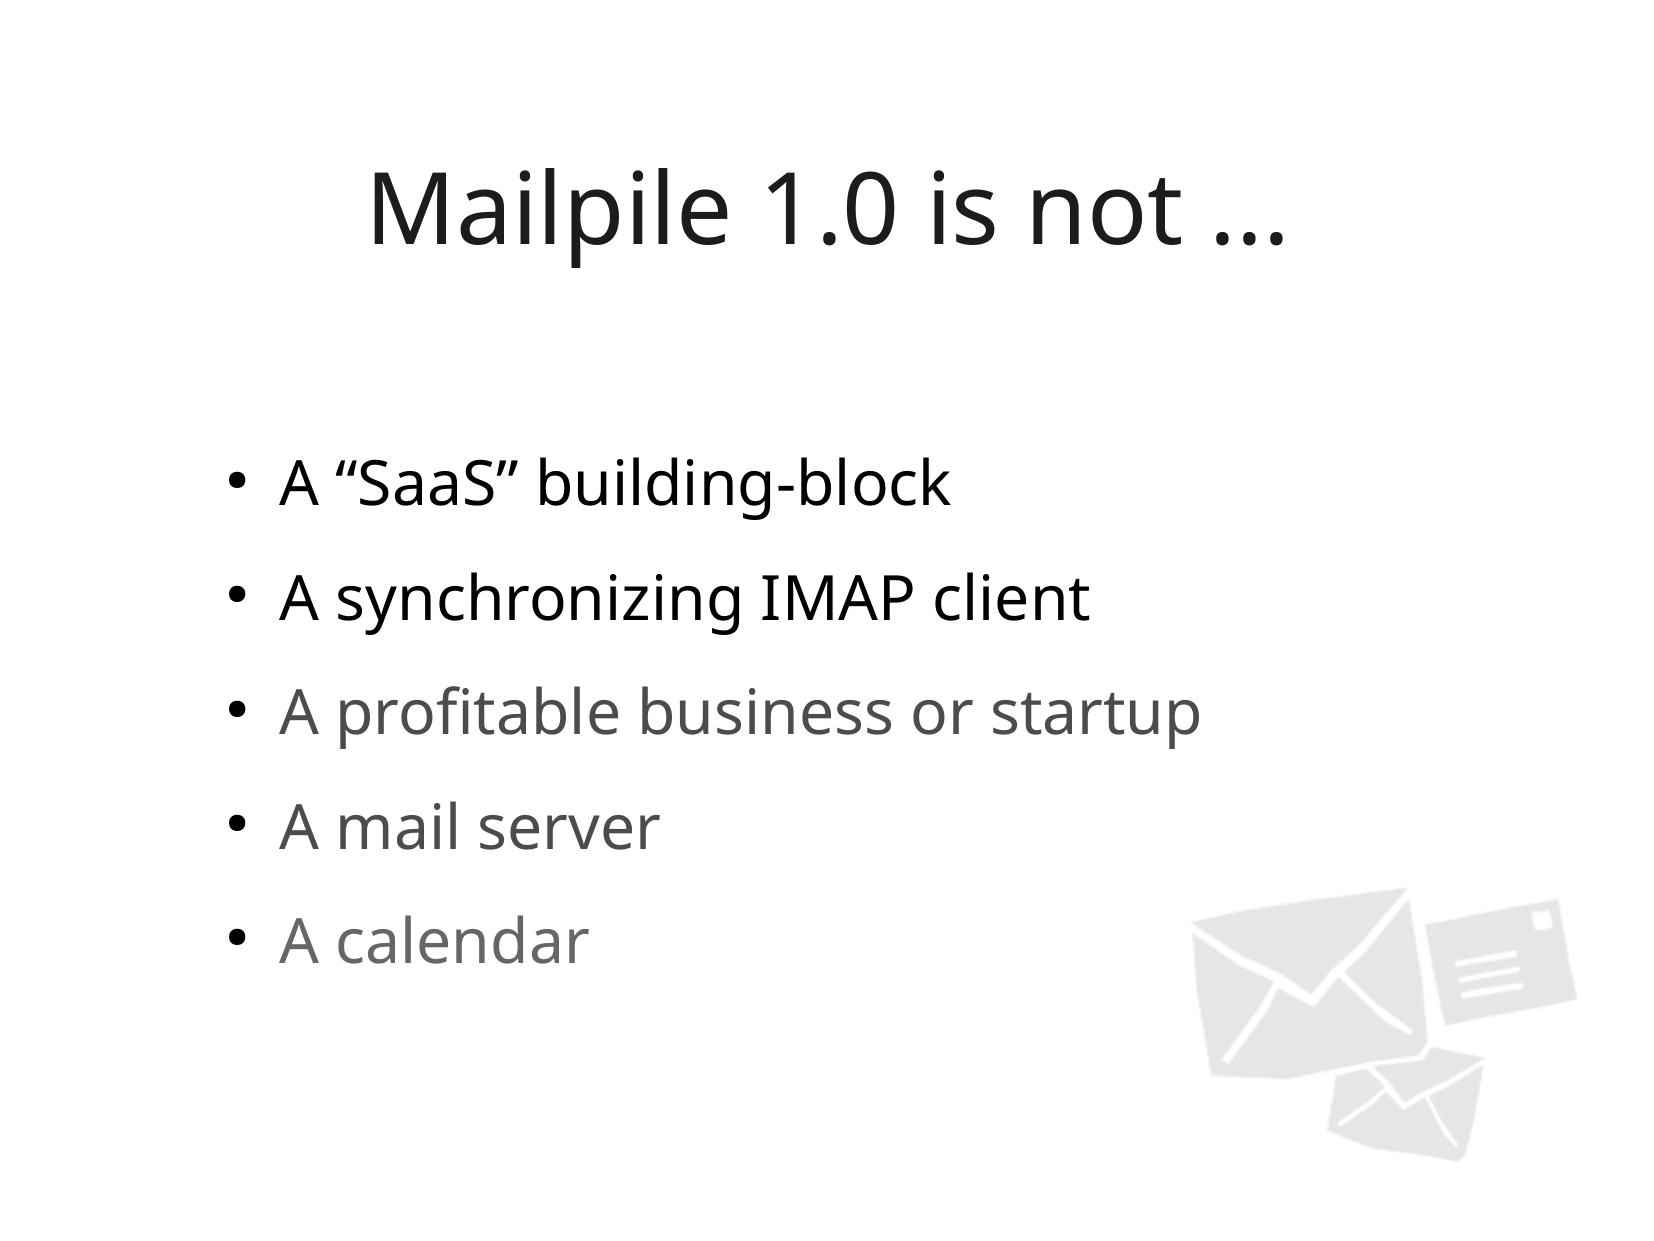

# Mailpile 1.0 is not ...
A “SaaS” building-block
A synchronizing IMAP client
A profitable business or startup
A mail server
A calendar